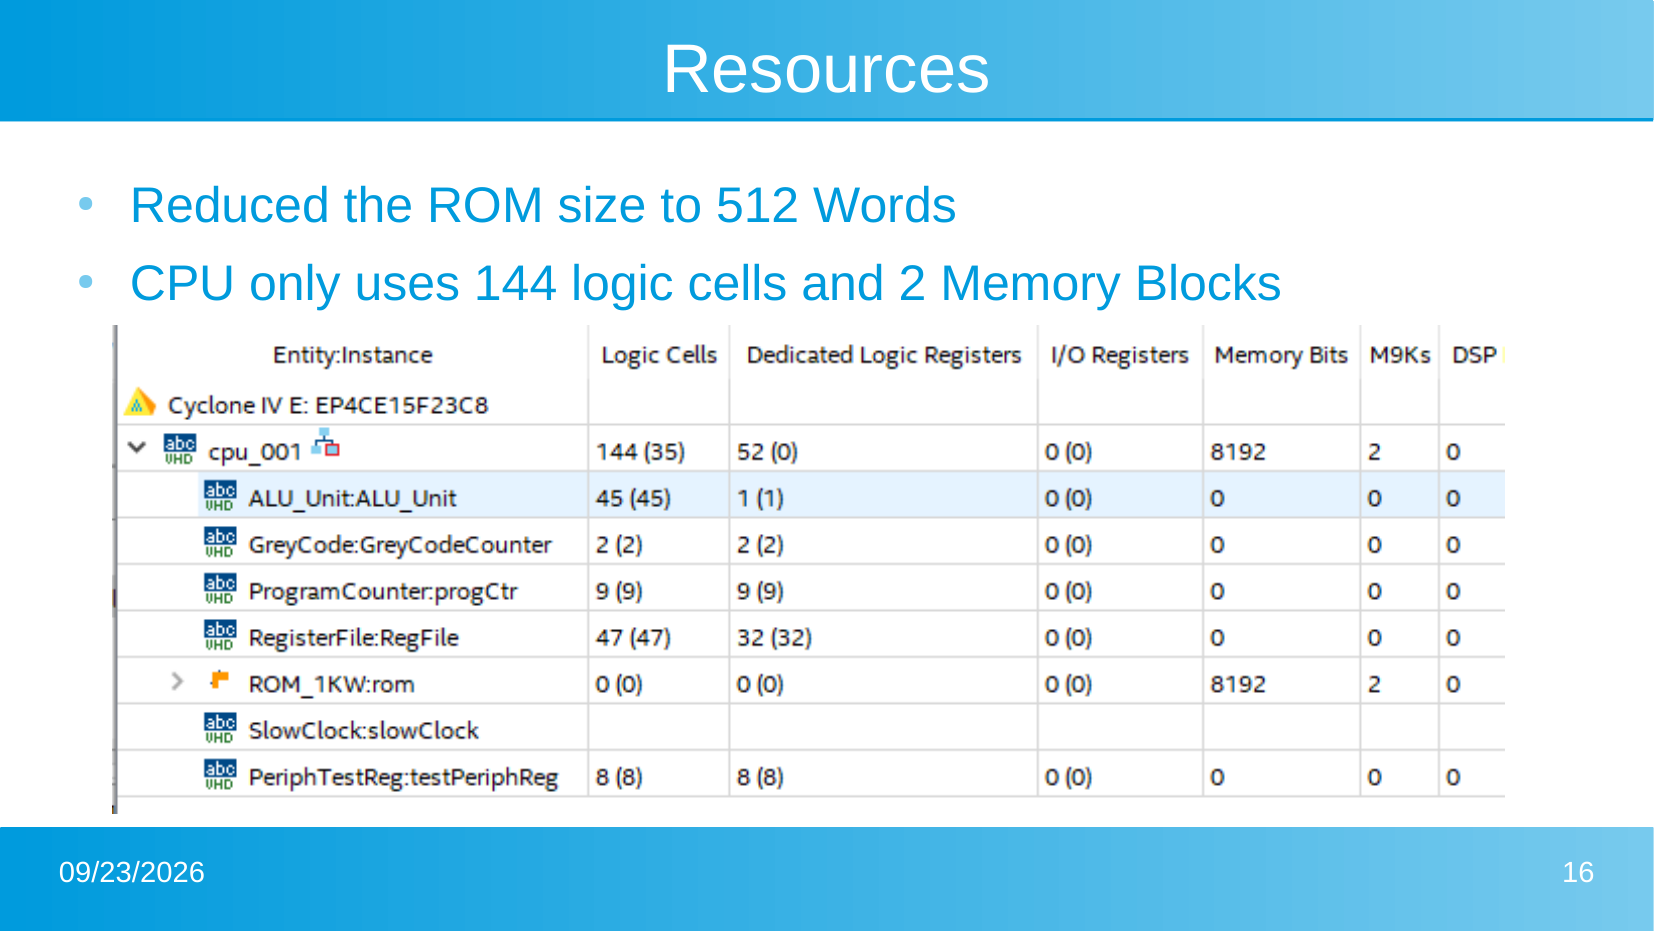

# Resources
Reduced the ROM size to 512 Words
CPU only uses 144 logic cells and 2 Memory Blocks
16